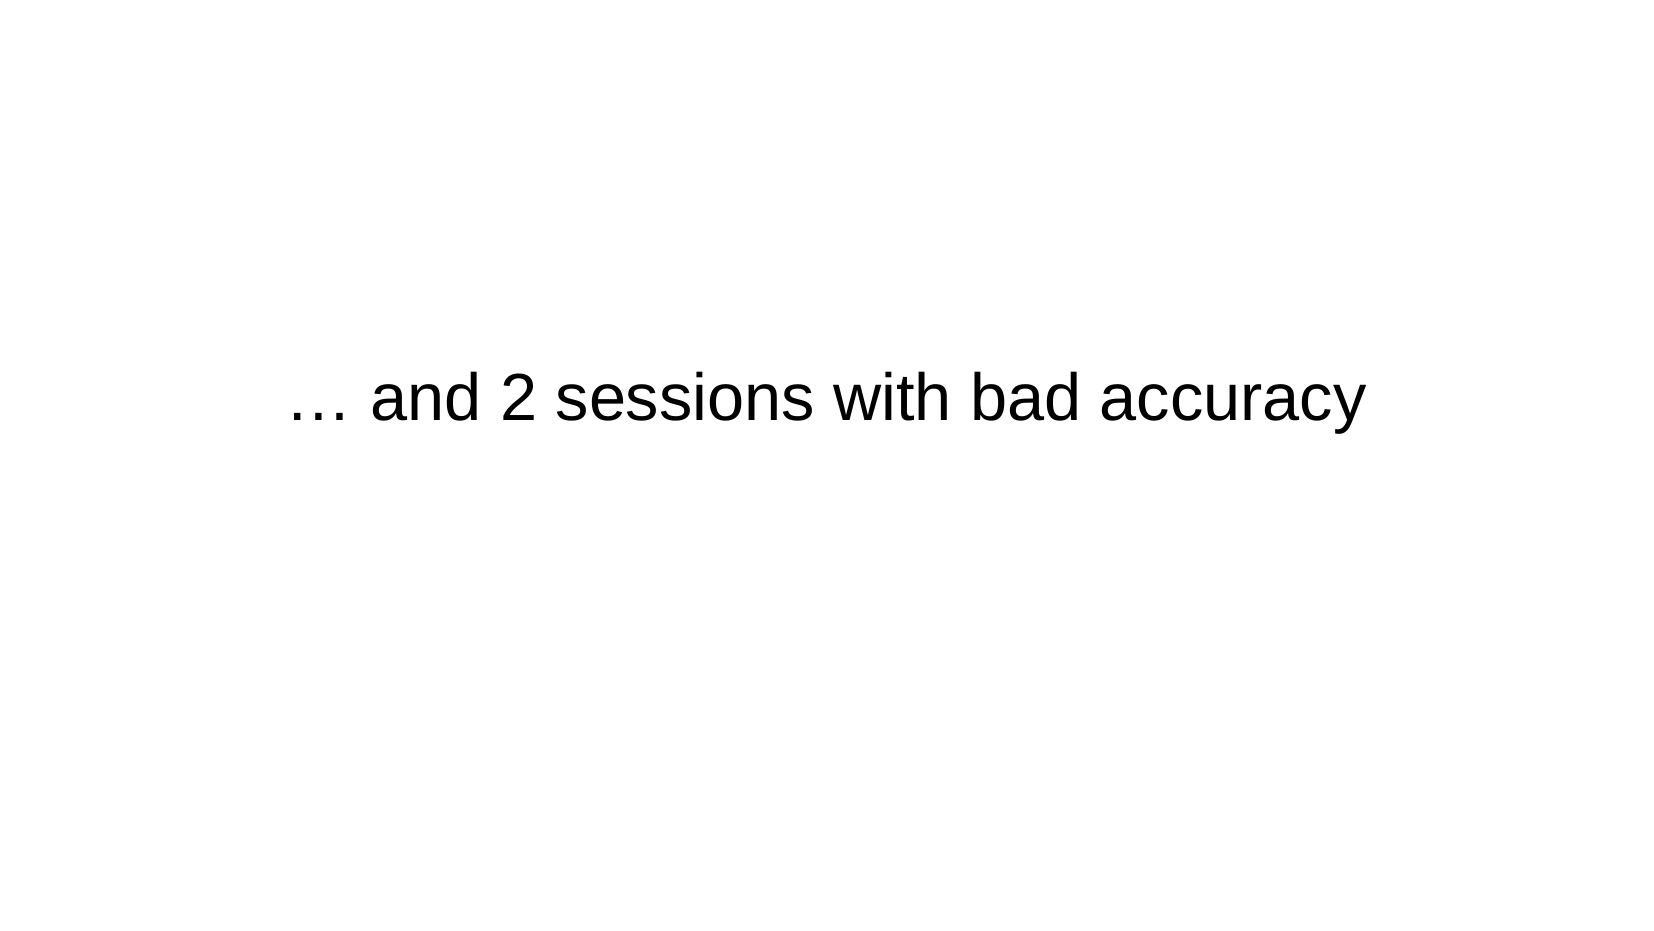

# … and 2 sessions with bad accuracy